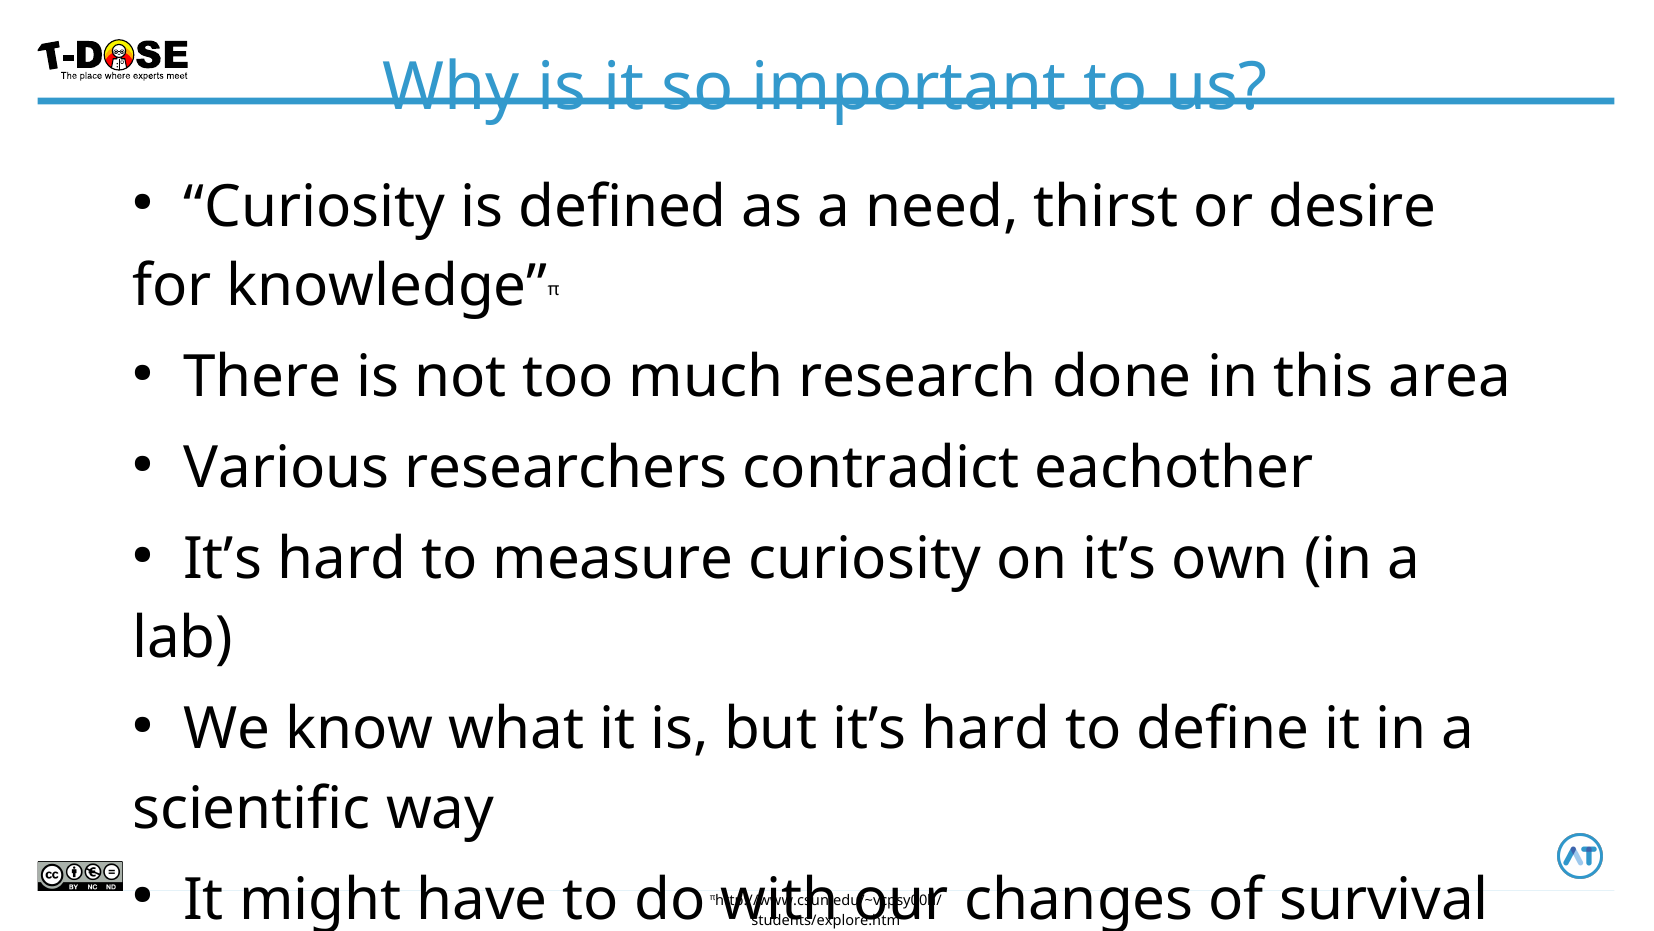

Why is it so important to us?
 “Curiosity is defined as a need, thirst or desire for knowledge”π
 There is not too much research done in this area
 Various researchers contradict eachother
 It’s hard to measure curiosity on it’s own (in a lab)
 We know what it is, but it’s hard to define it in a scientific way
 It might have to do with our changes of survival (because of adaptation skills)
πhttp://www.csun.edu/~vcpsy00h/students/explore.htm